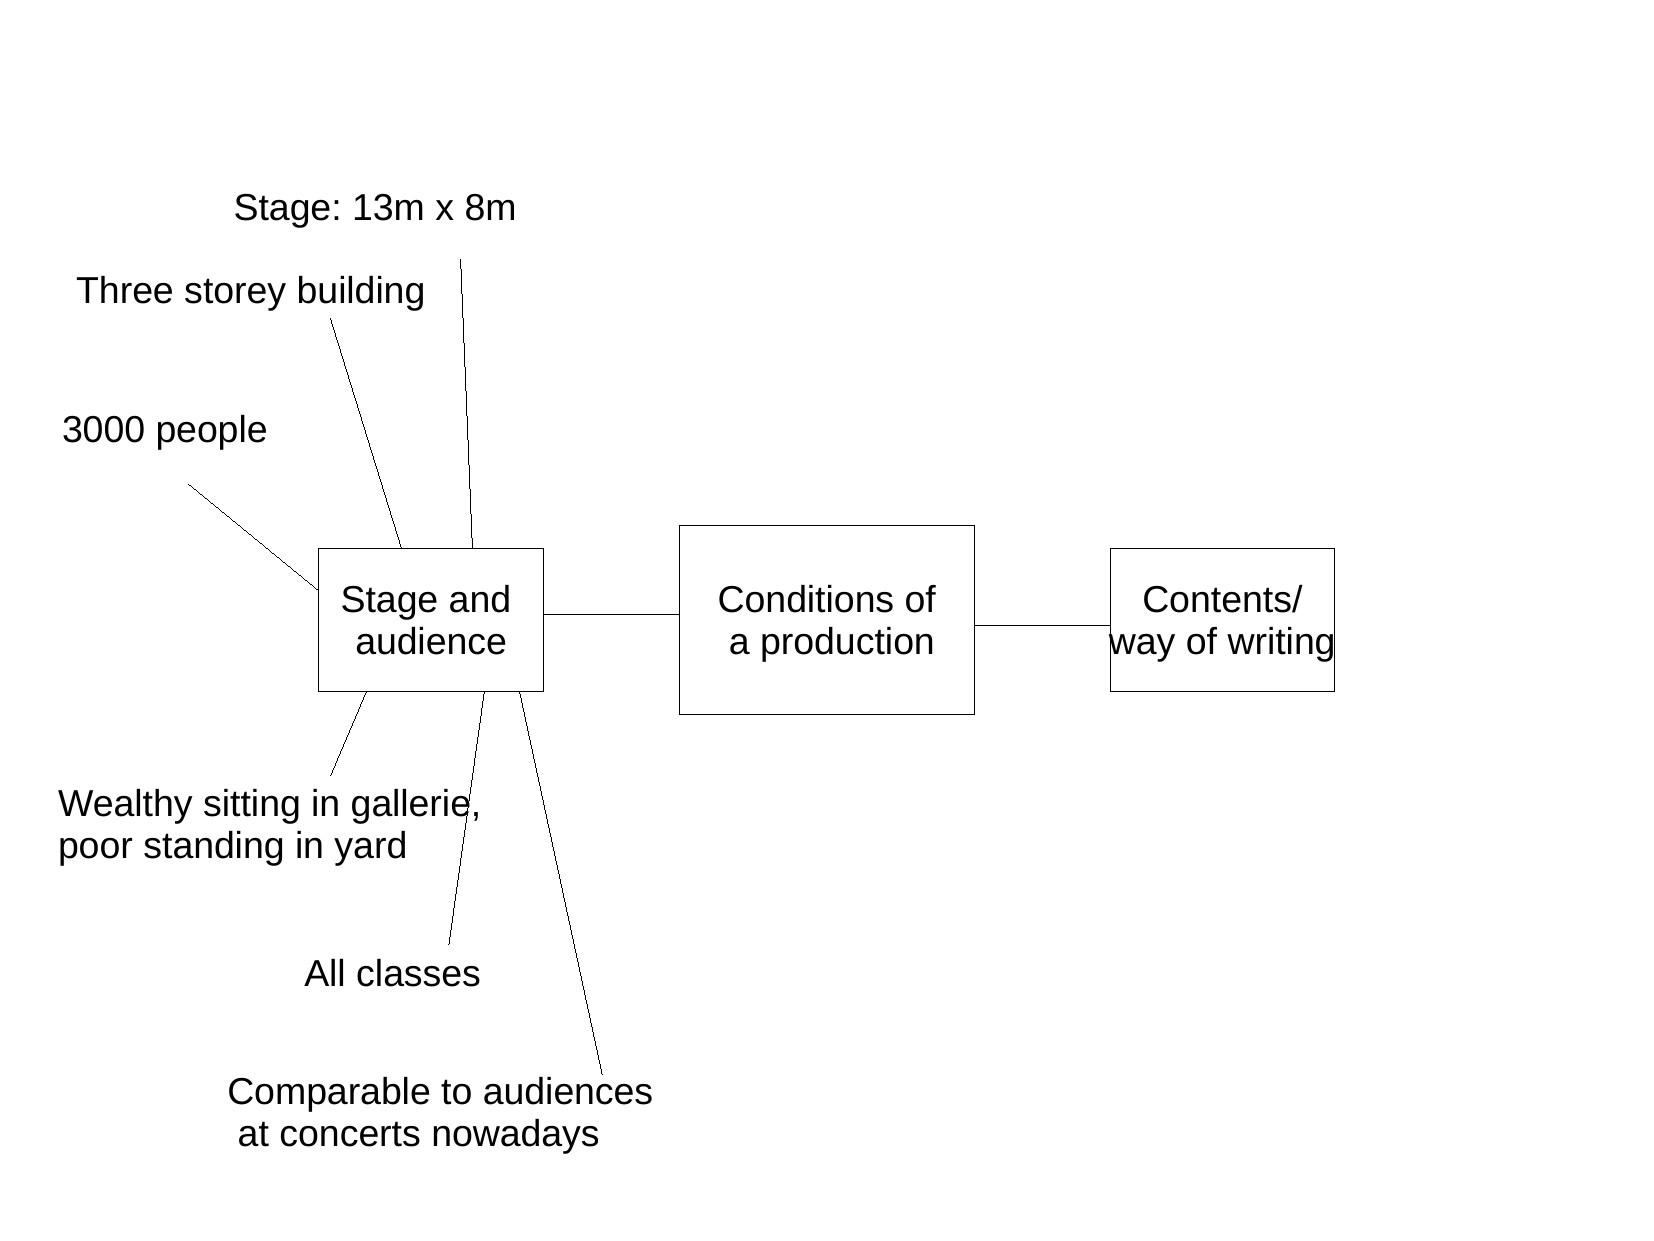

Stage: 13m x 8m
Three storey building
3000 people
Conditions of
 a production
Stage and
audience
Contents/
way of writing
Wealthy sitting in gallerie,
poor standing in yard
All classes
Comparable to audiences
 at concerts nowadays